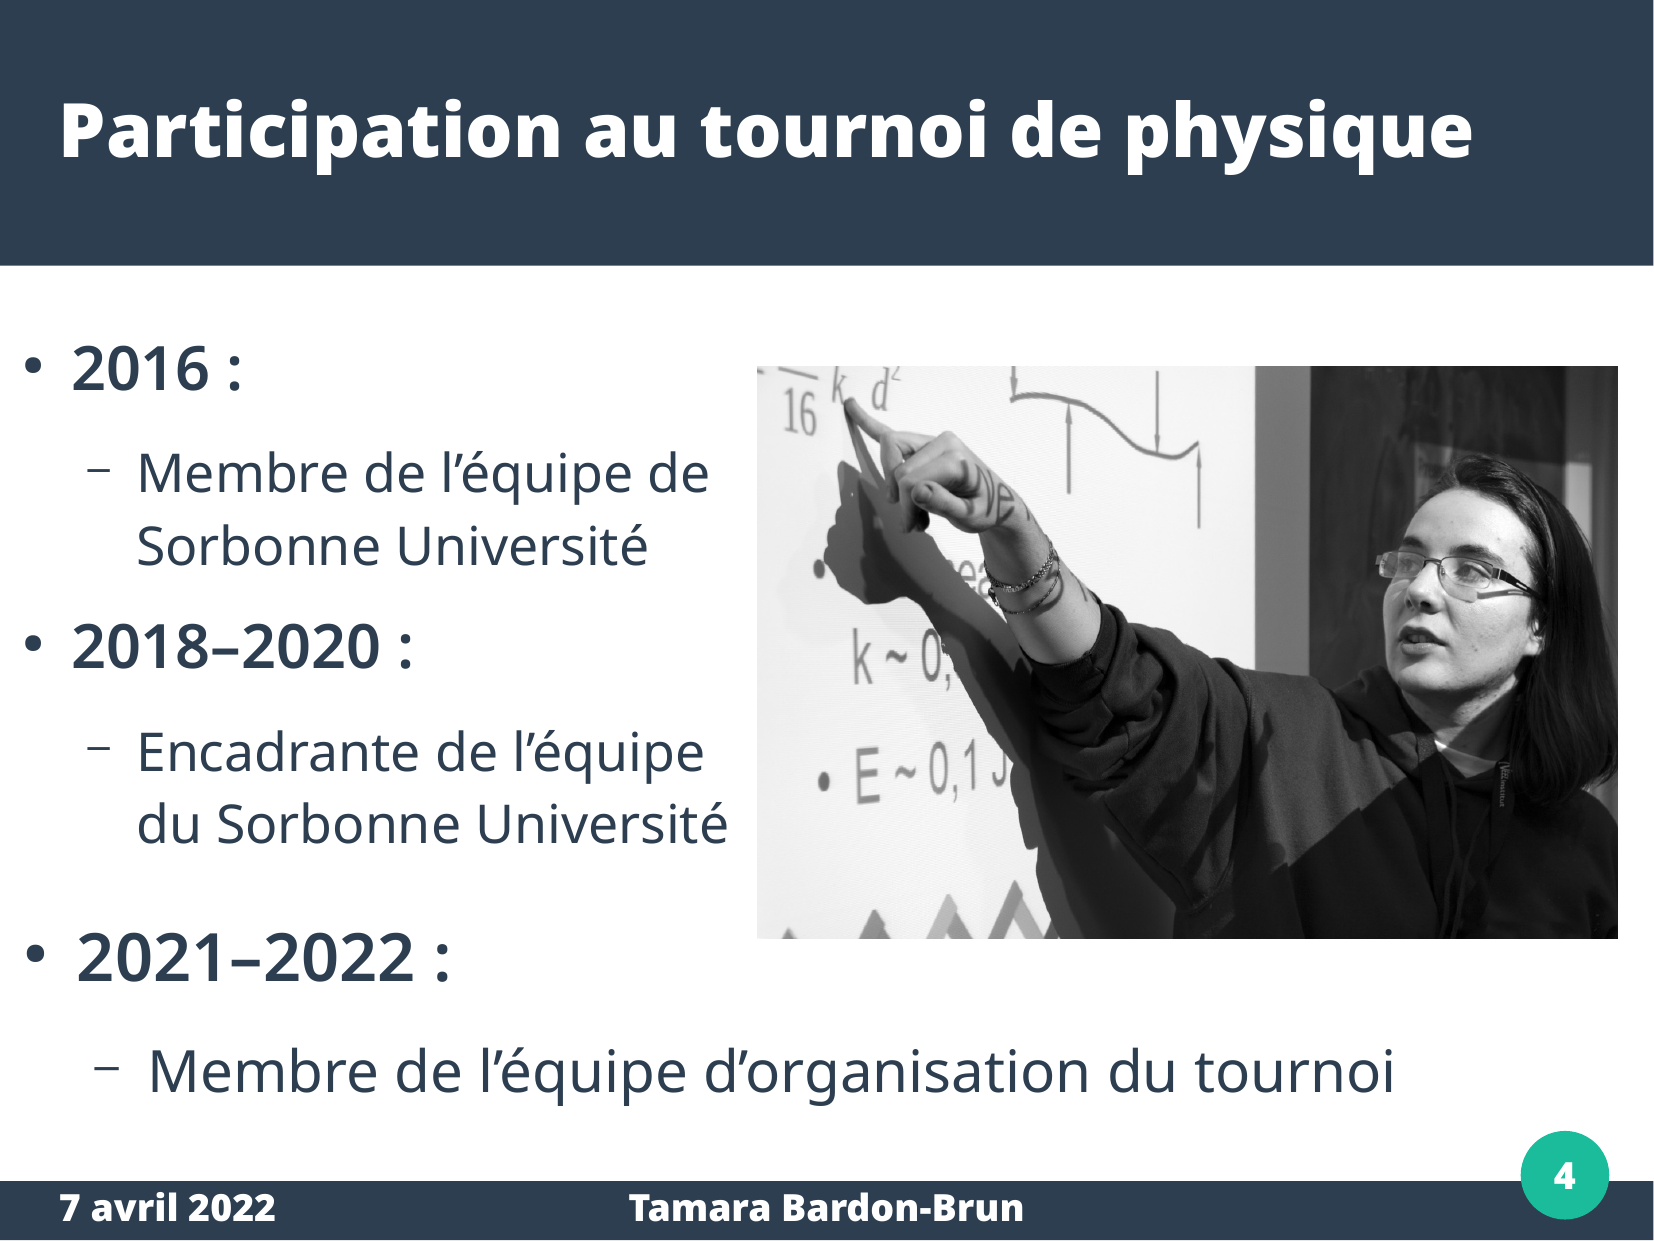

# Participation au tournoi de physique
2016 :
Membre de l’équipe de Sorbonne Université
2018–2020 :
Encadrante de l’équipe du Sorbonne Université
2021–2022 :
Membre de l’équipe d’organisation du tournoi
4
7 avril 2022
Tamara Bardon-Brun